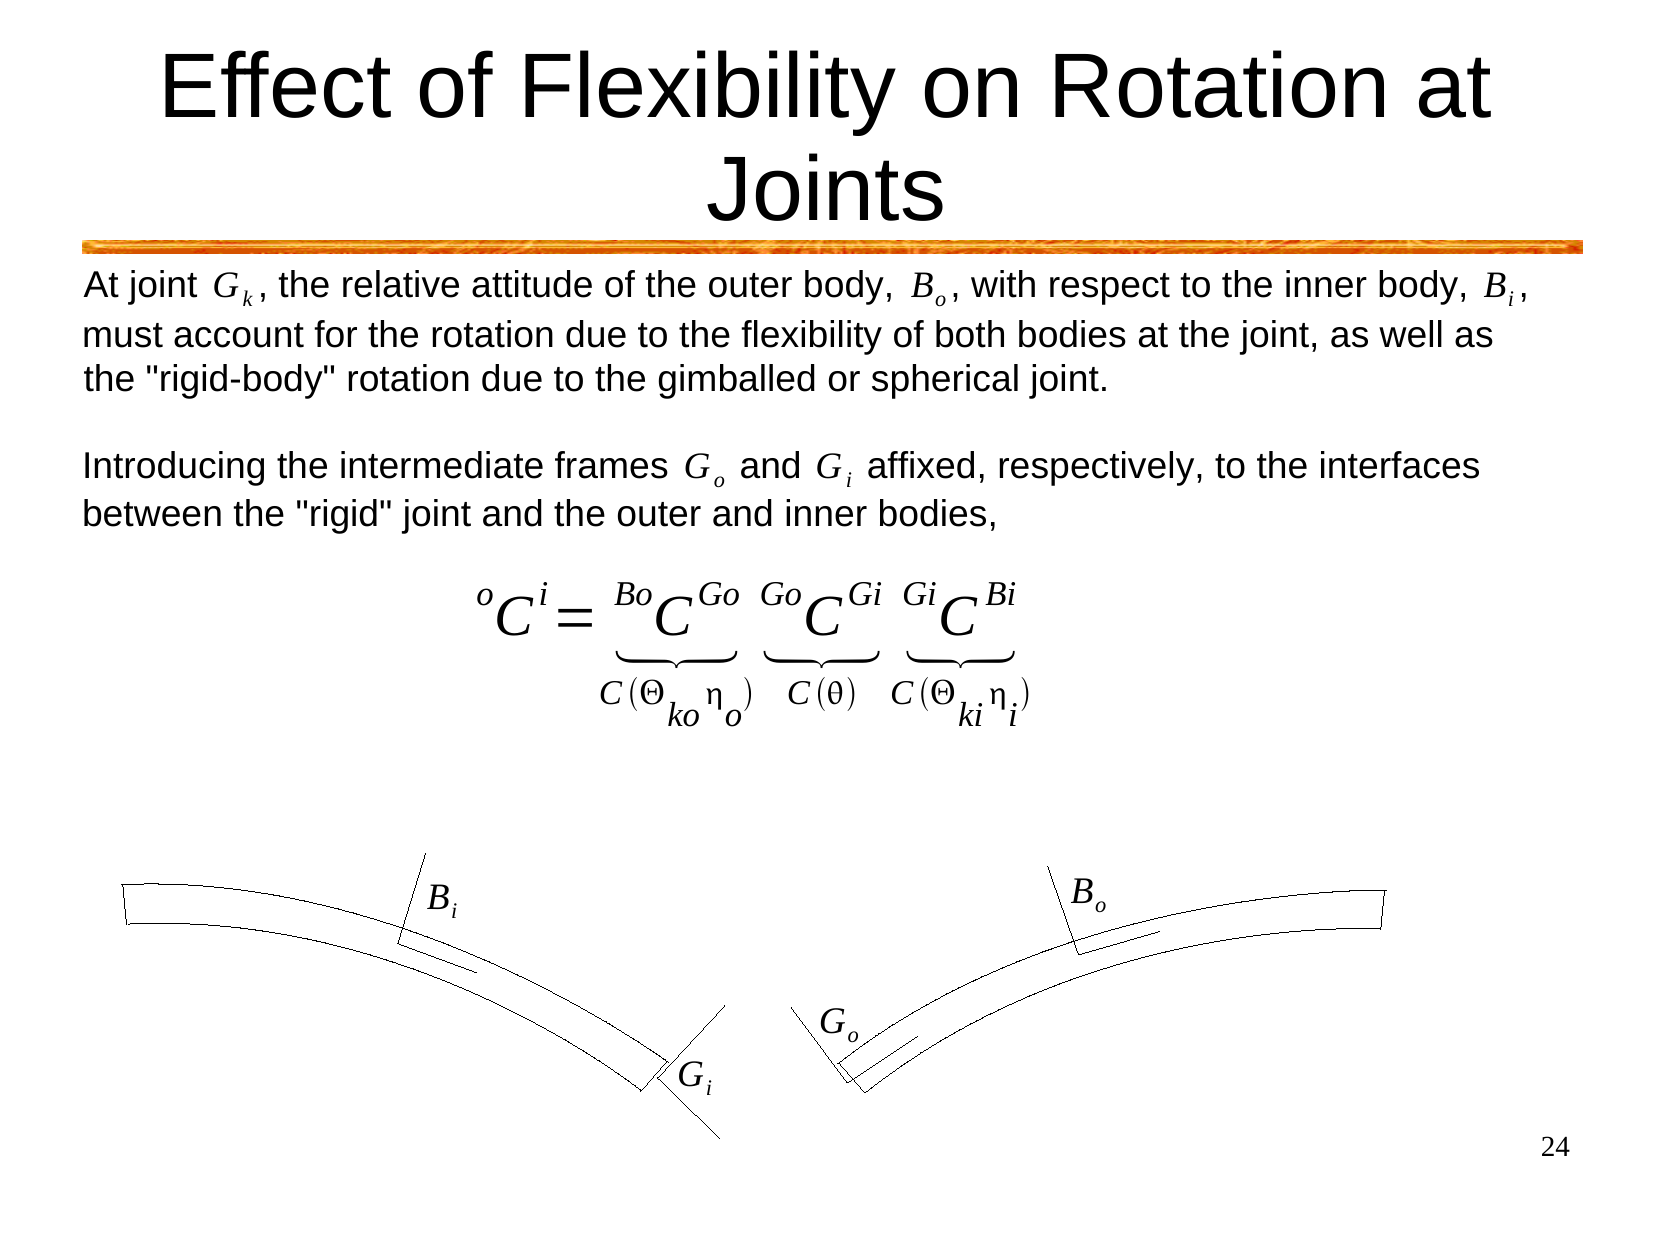

# Effect of Flexibility on Rotation at Joints
24